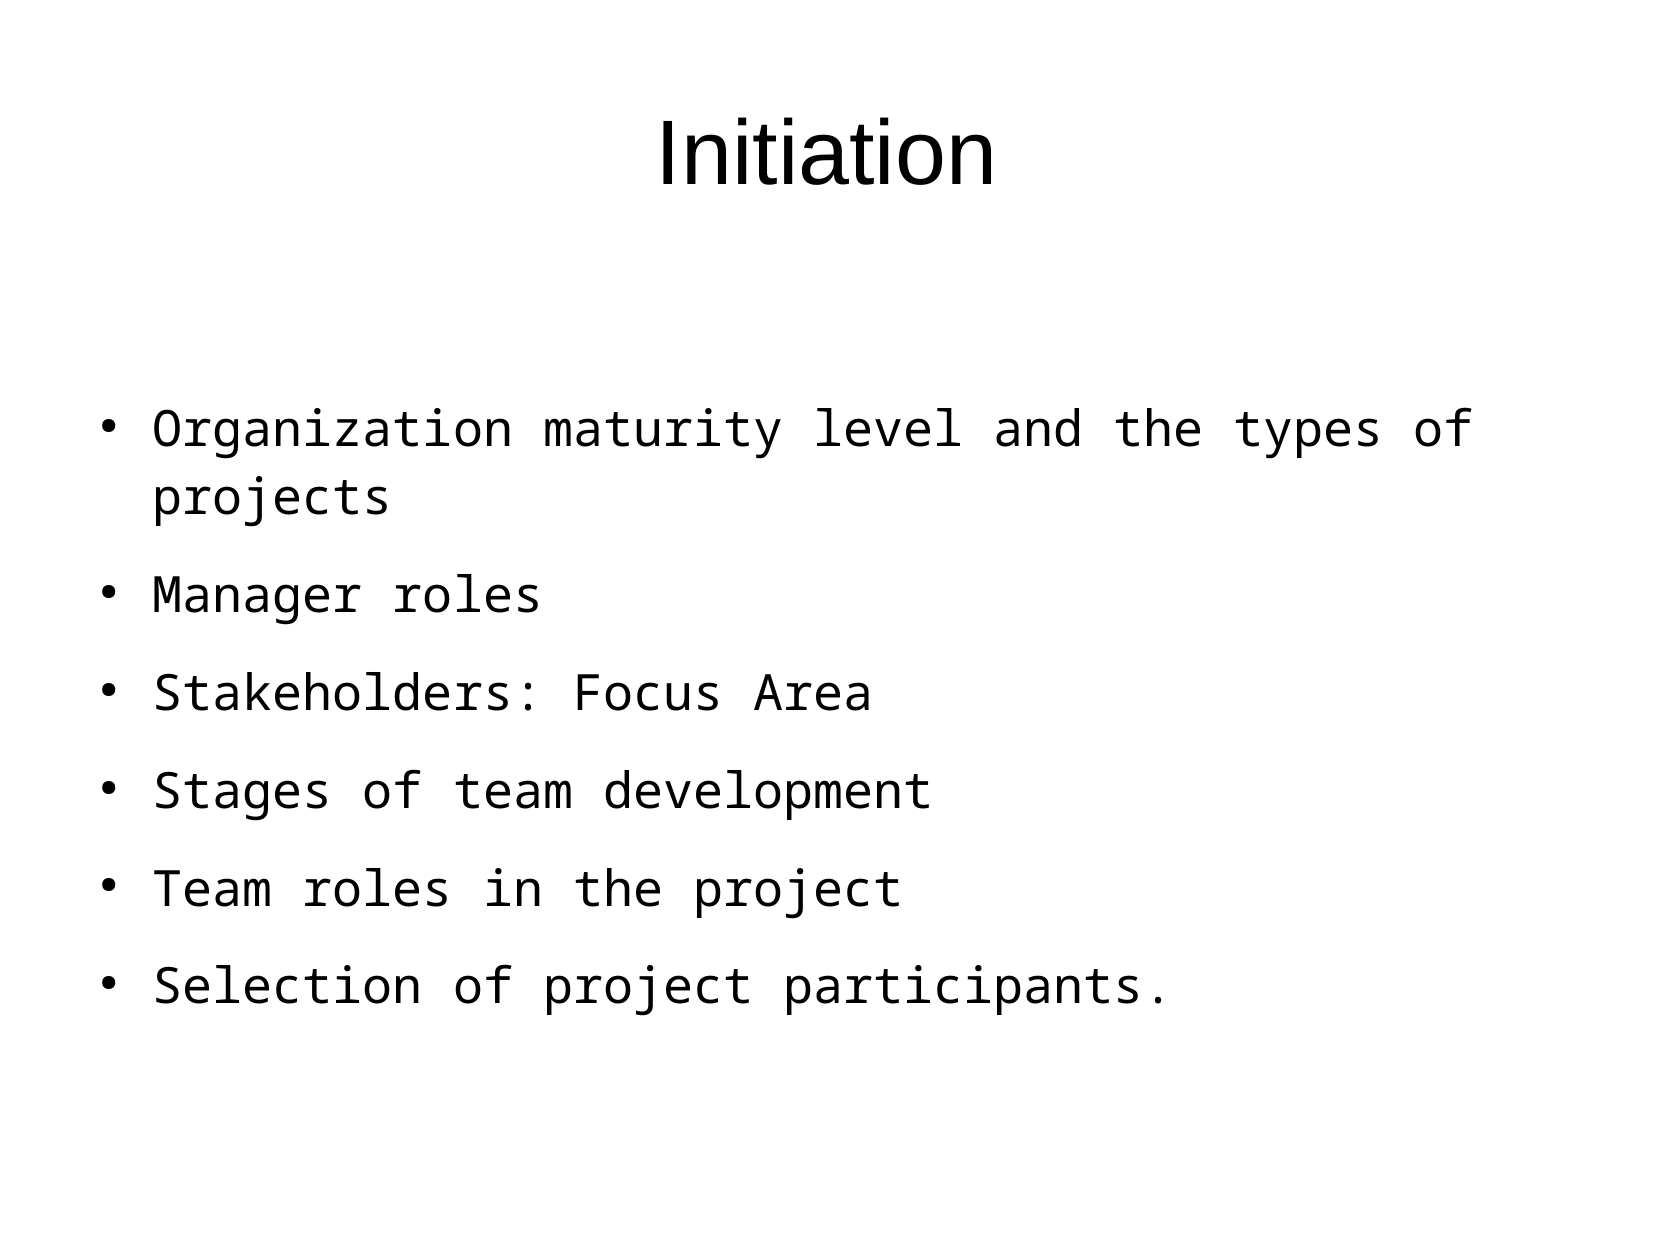

# Initiation
Organization maturity level and the types of projects
Manager roles
Stakeholders: Focus Area
Stages of team development
Team roles in the project
Selection of project participants.